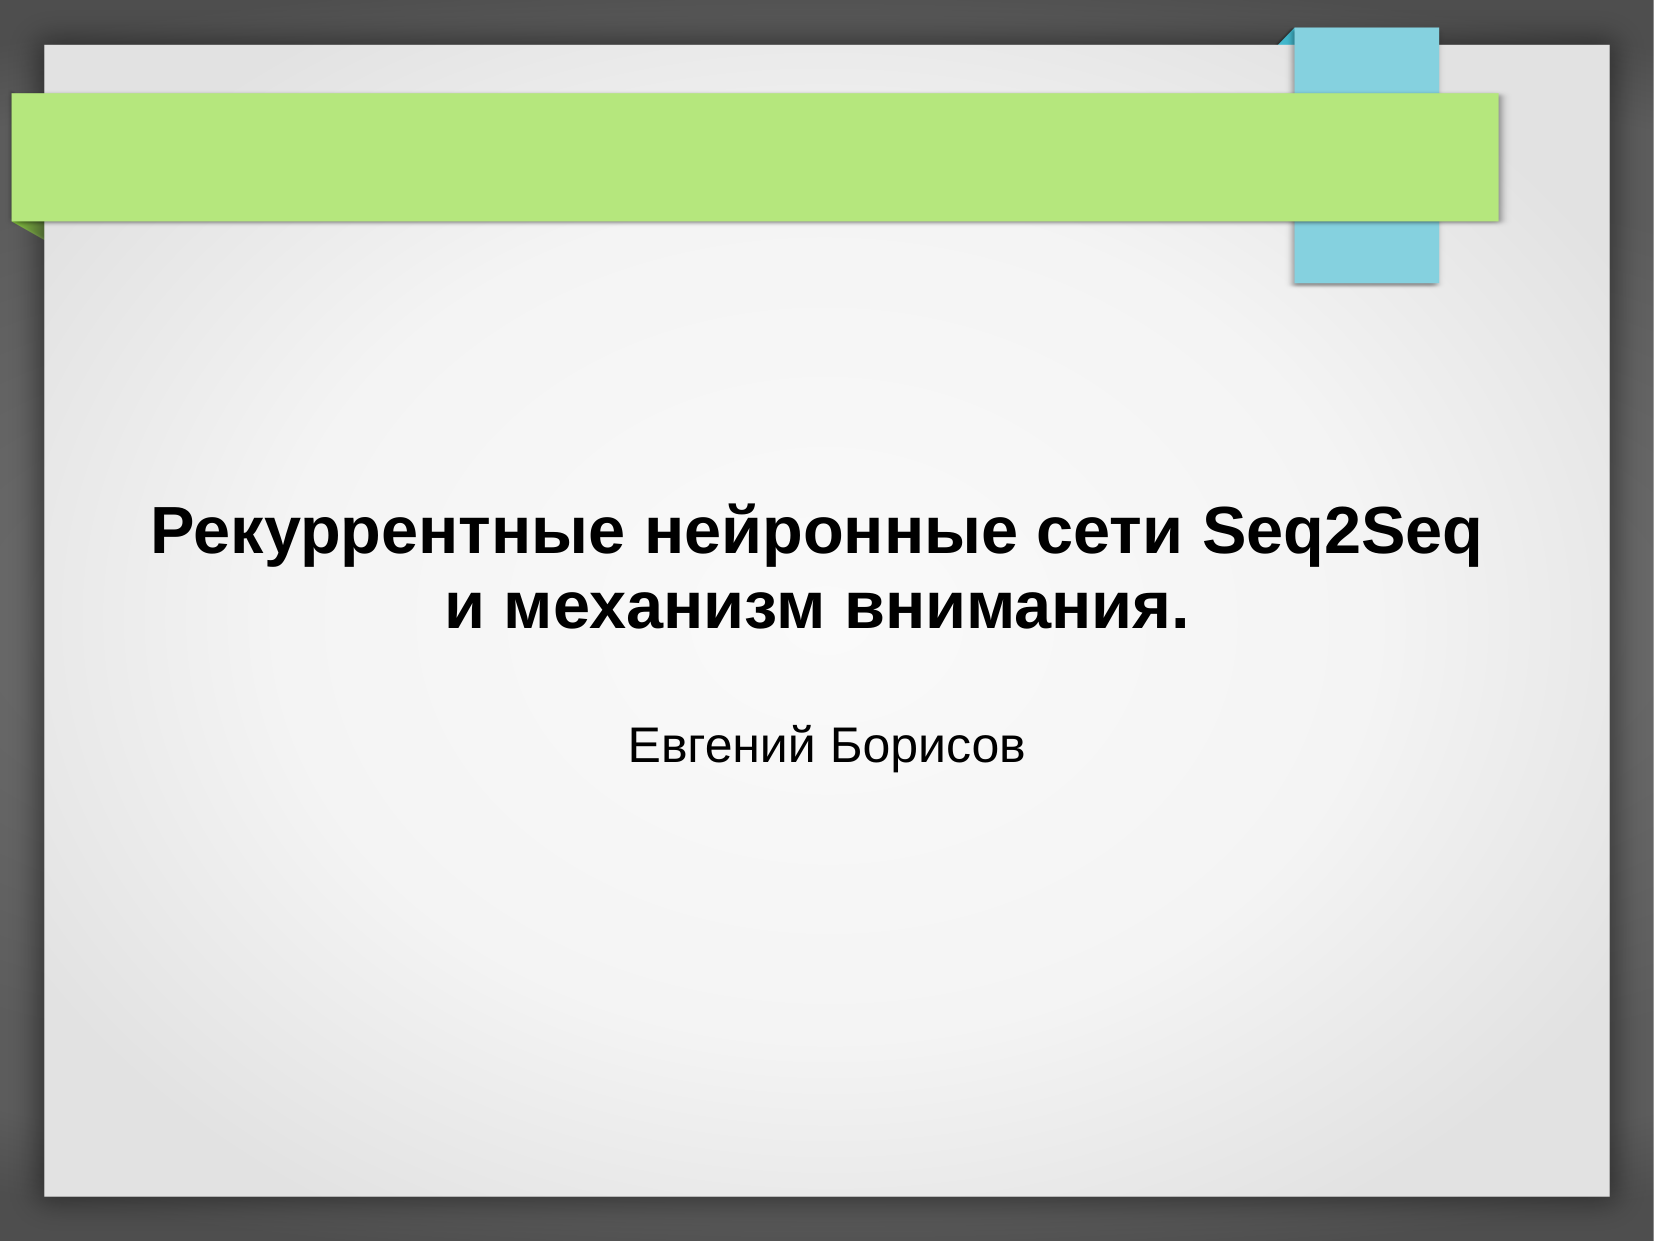

# Рекуррентные нейронные сети Seq2Seq
и механизм внимания.
Евгений Борисов